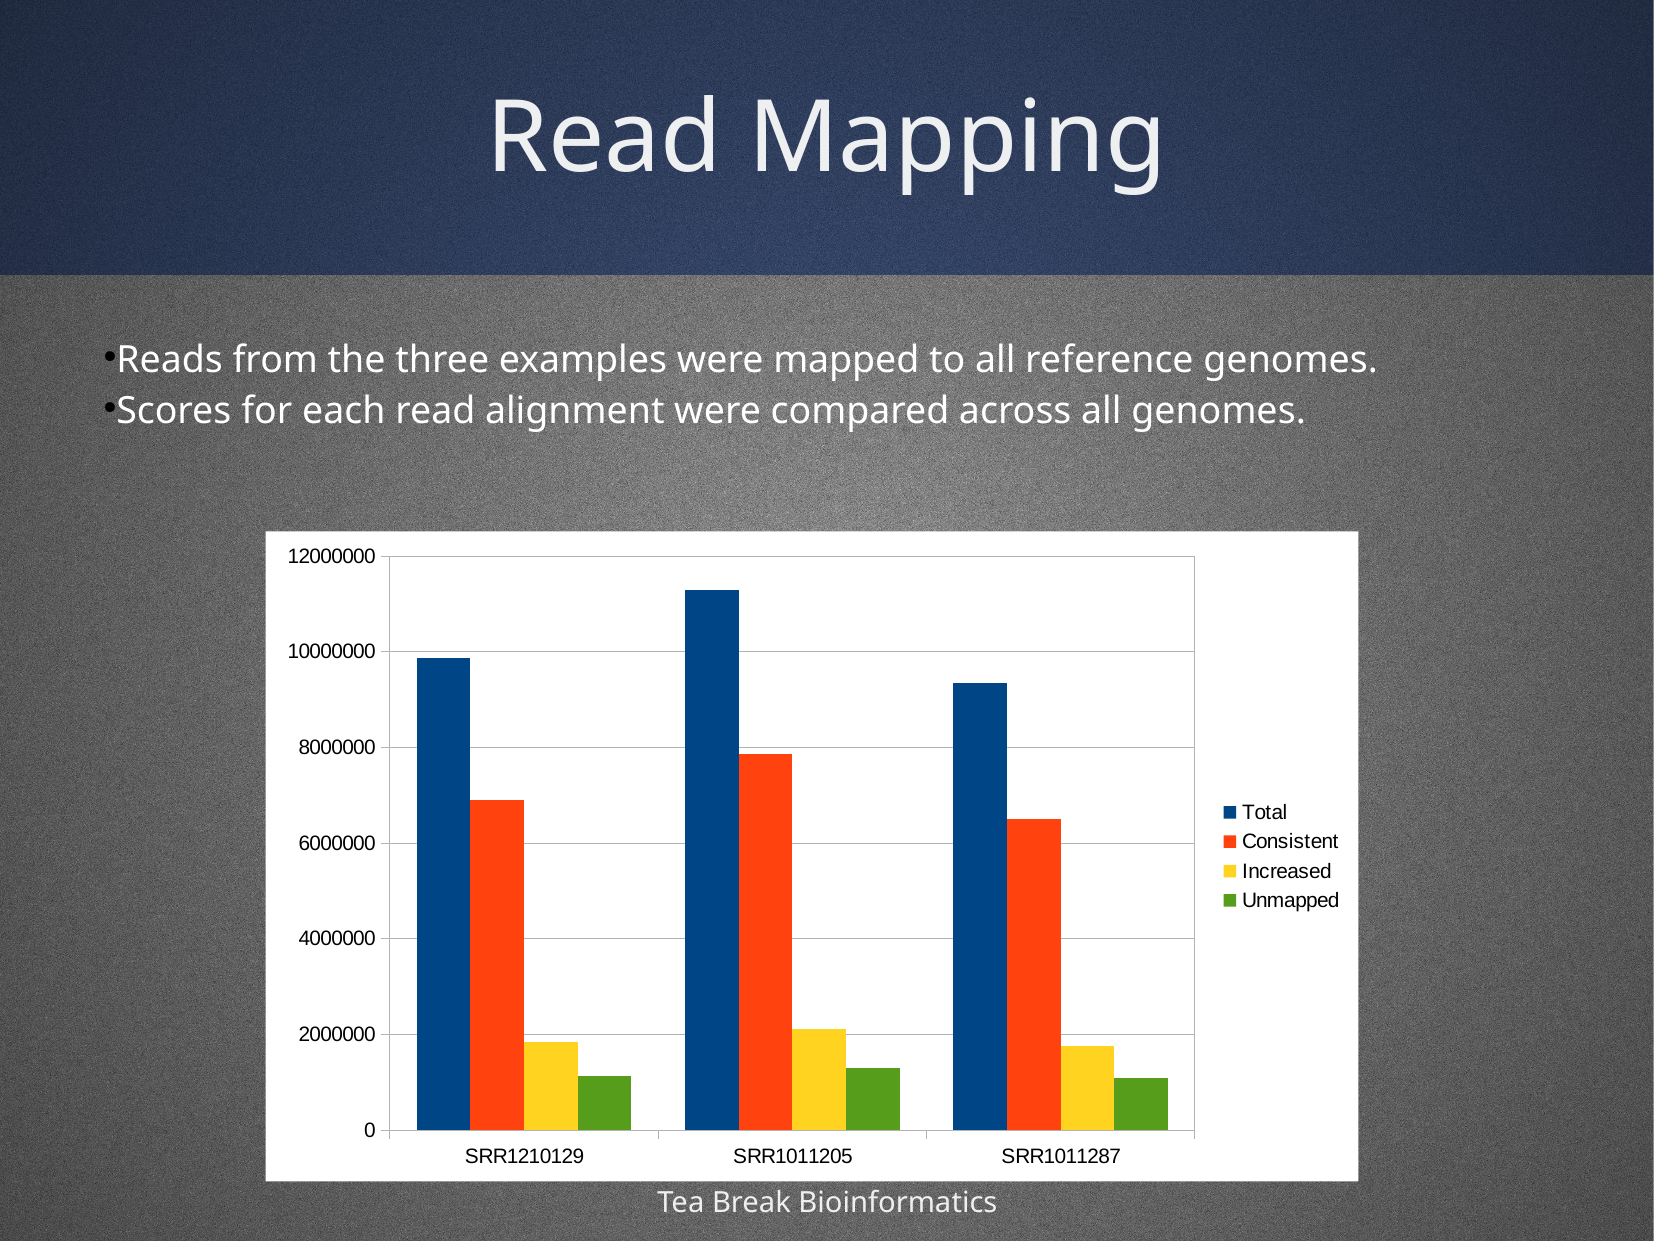

# Read Mapping
Reads from the three examples were mapped to all reference genomes.
Scores for each read alignment were compared across all genomes.
### Chart
| Category | Total | Consistent | Increased | Unmapped |
|---|---|---|---|---|
| SRR1210129 | 9869881.0 | 6910553.0 | 1833824.0 | 1125504.0 |
| SRR1011205 | 11286264.0 | 7869075.0 | 2118107.0 | 1299082.0 |
| SRR1011287 | 9346487.0 | 6512028.0 | 1752700.0 | 1081759.0 |